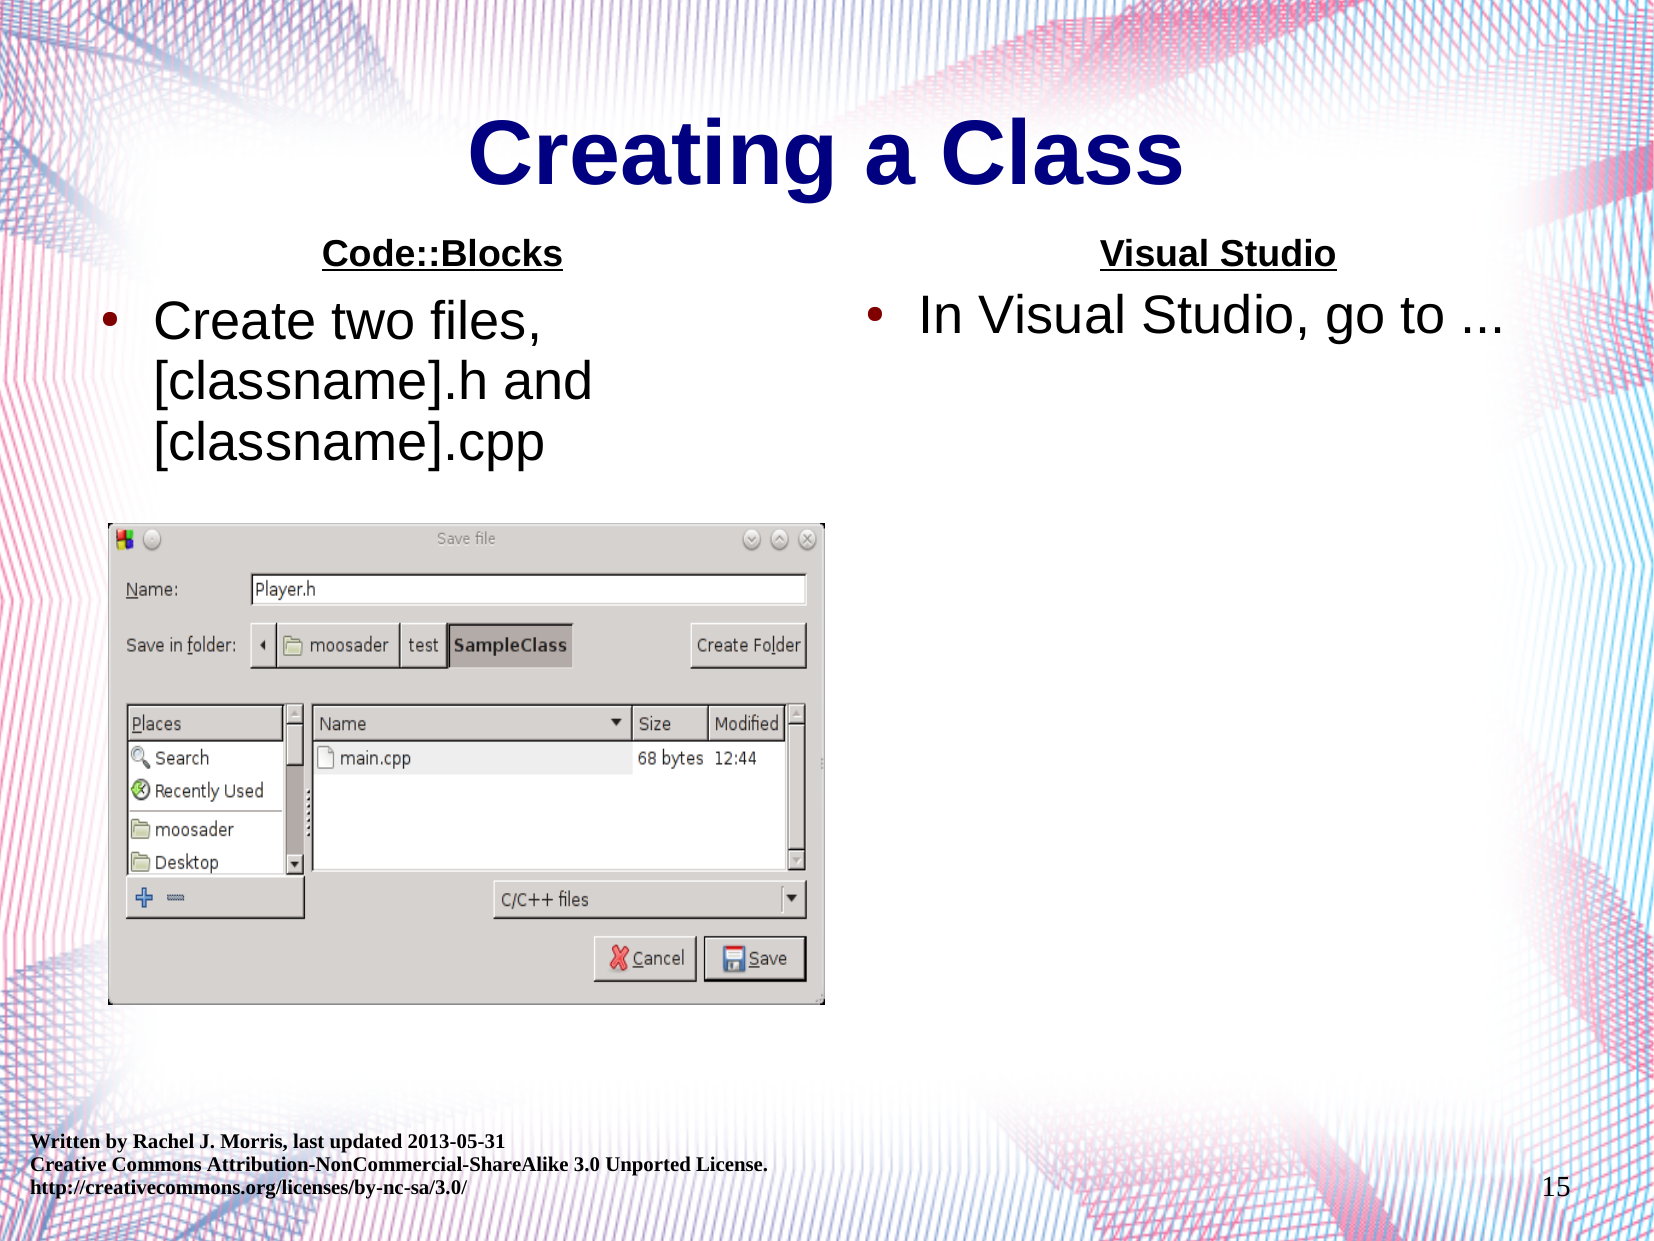

# Creating a Class
Code::Blocks
Visual Studio
In Visual Studio, go to ...
Create two files, [classname].h and [classname].cpp
15